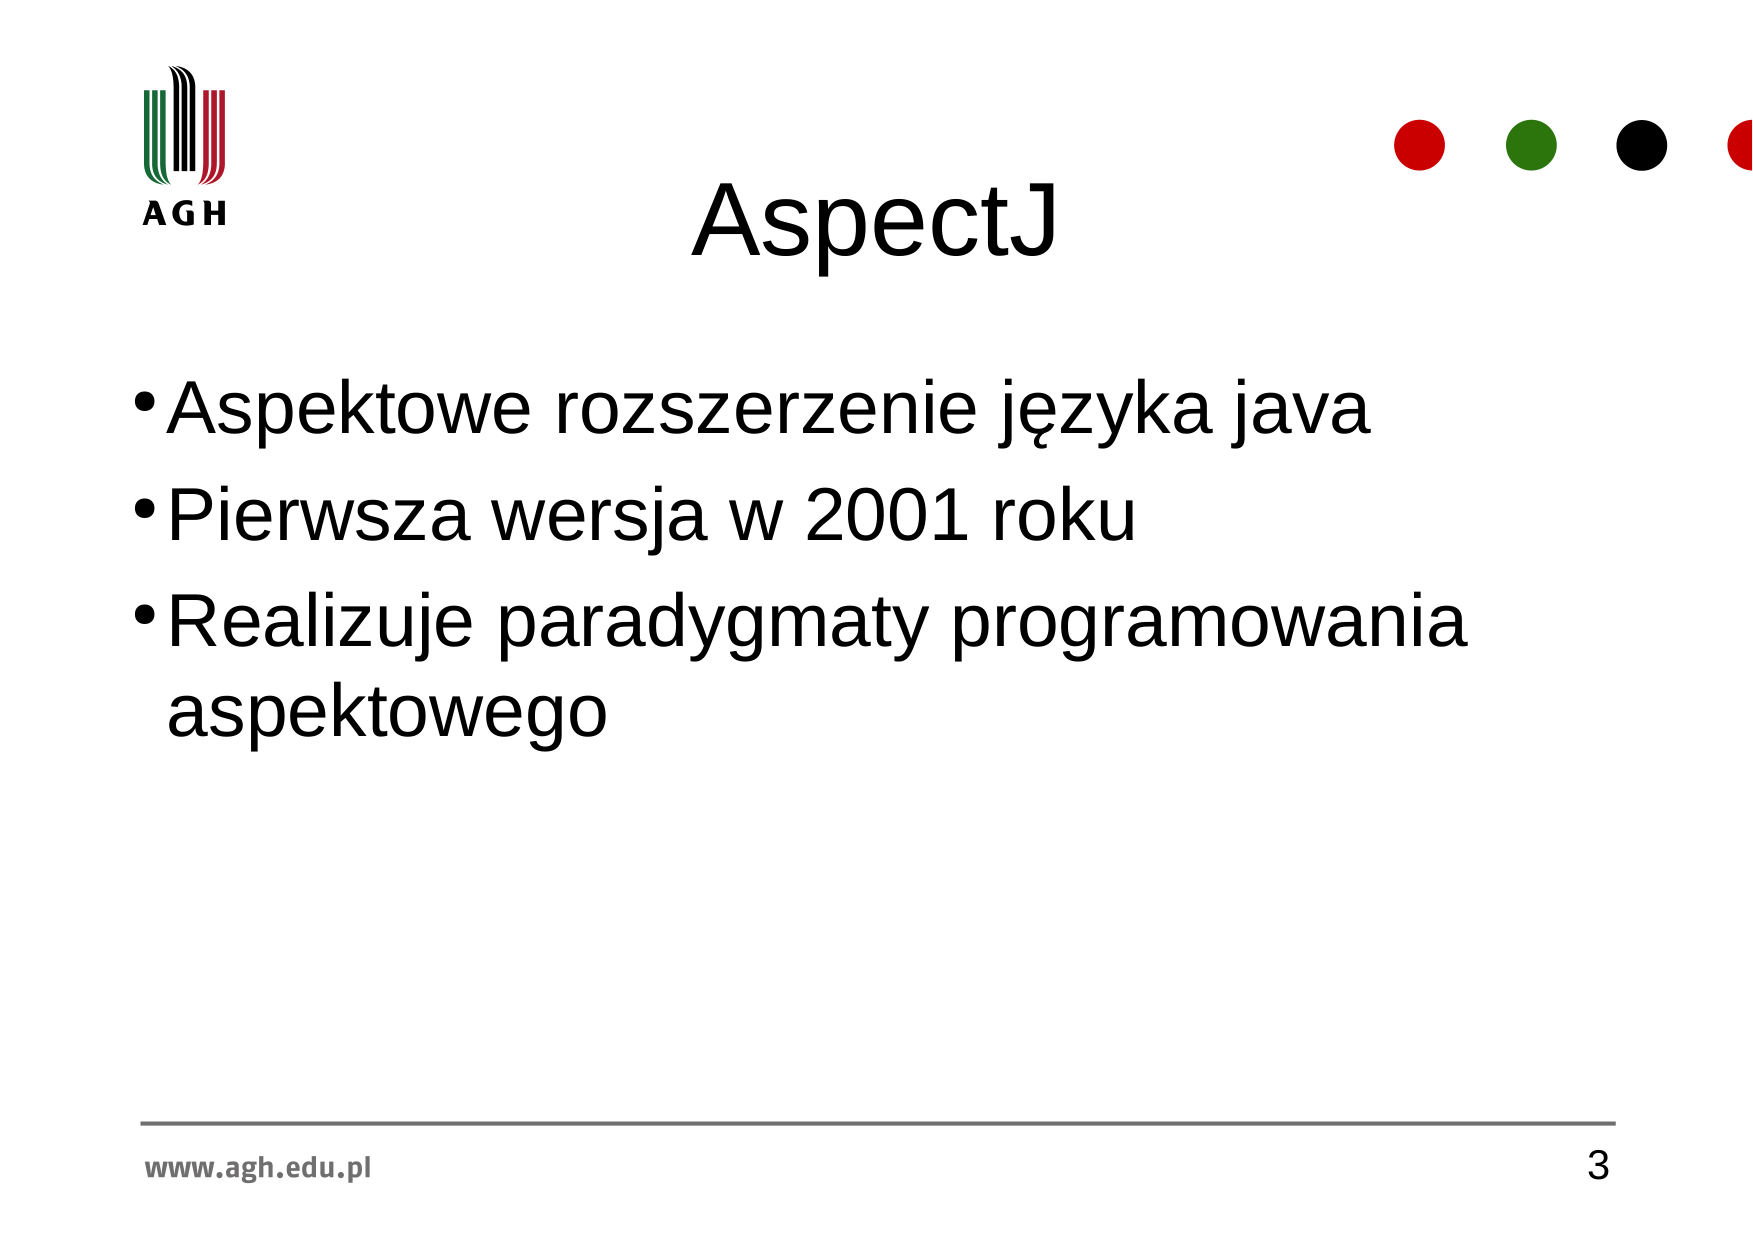

# AspectJ
Aspektowe rozszerzenie języka java
Pierwsza wersja w 2001 roku
Realizuje paradygmaty programowania aspektowego